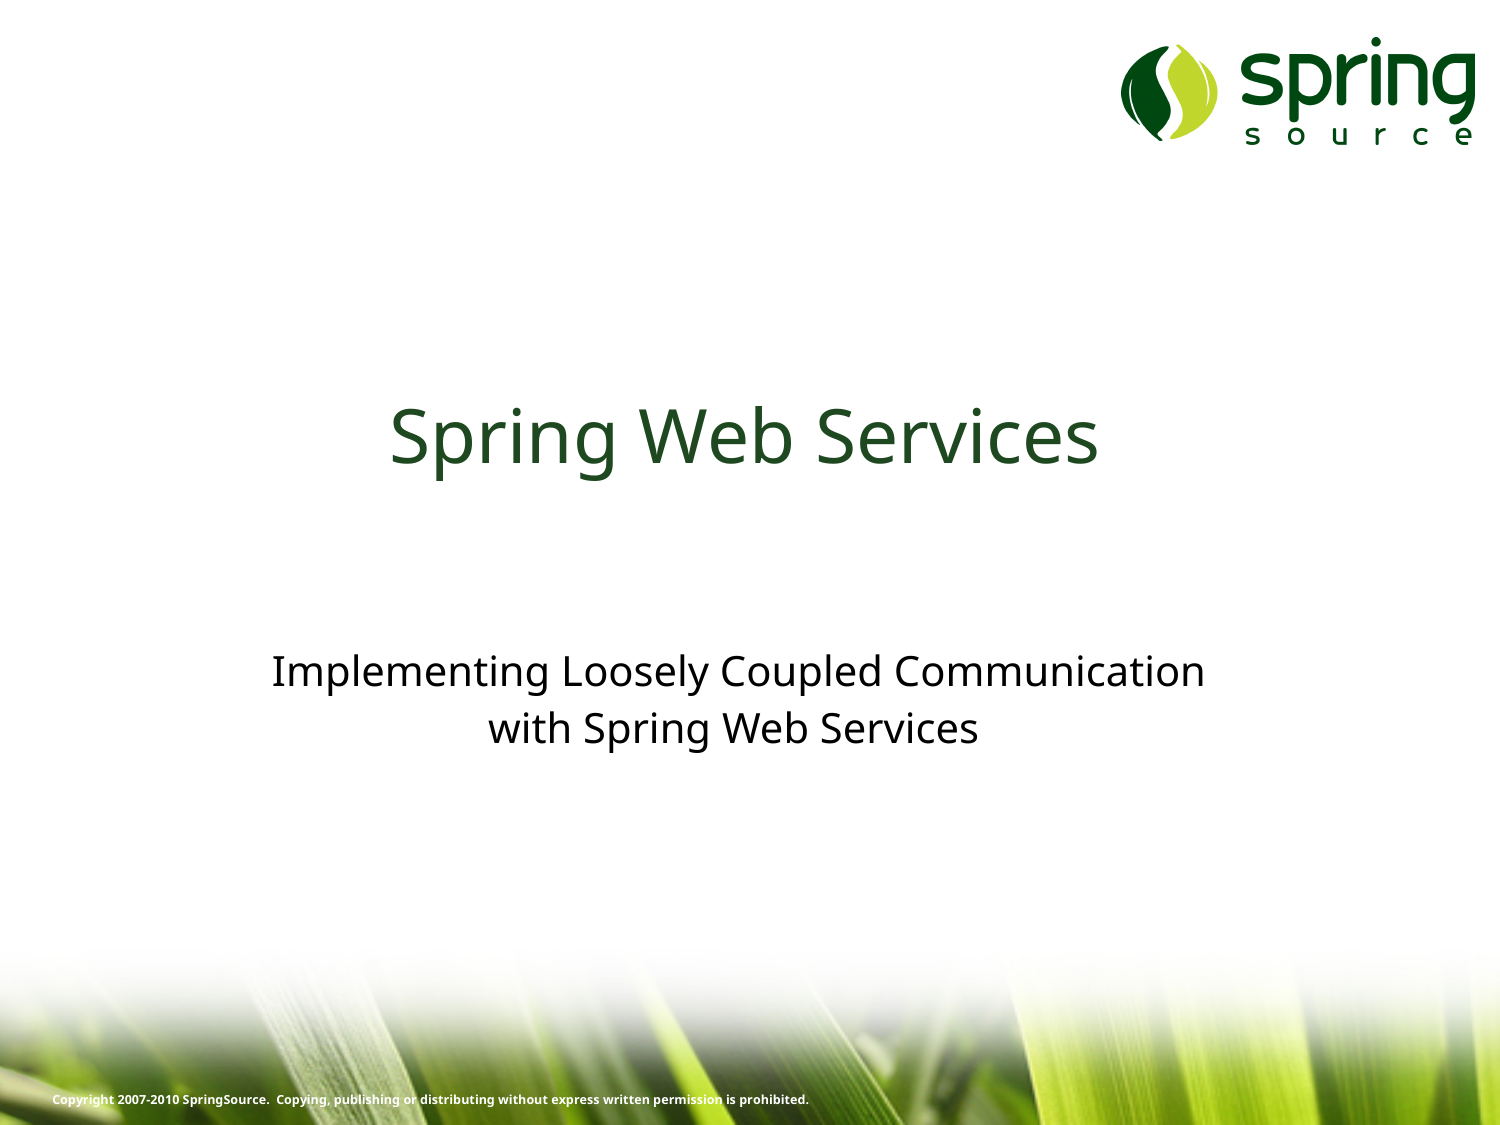

# Spring Web Services
Implementing Loosely Coupled Communication with Spring Web Services